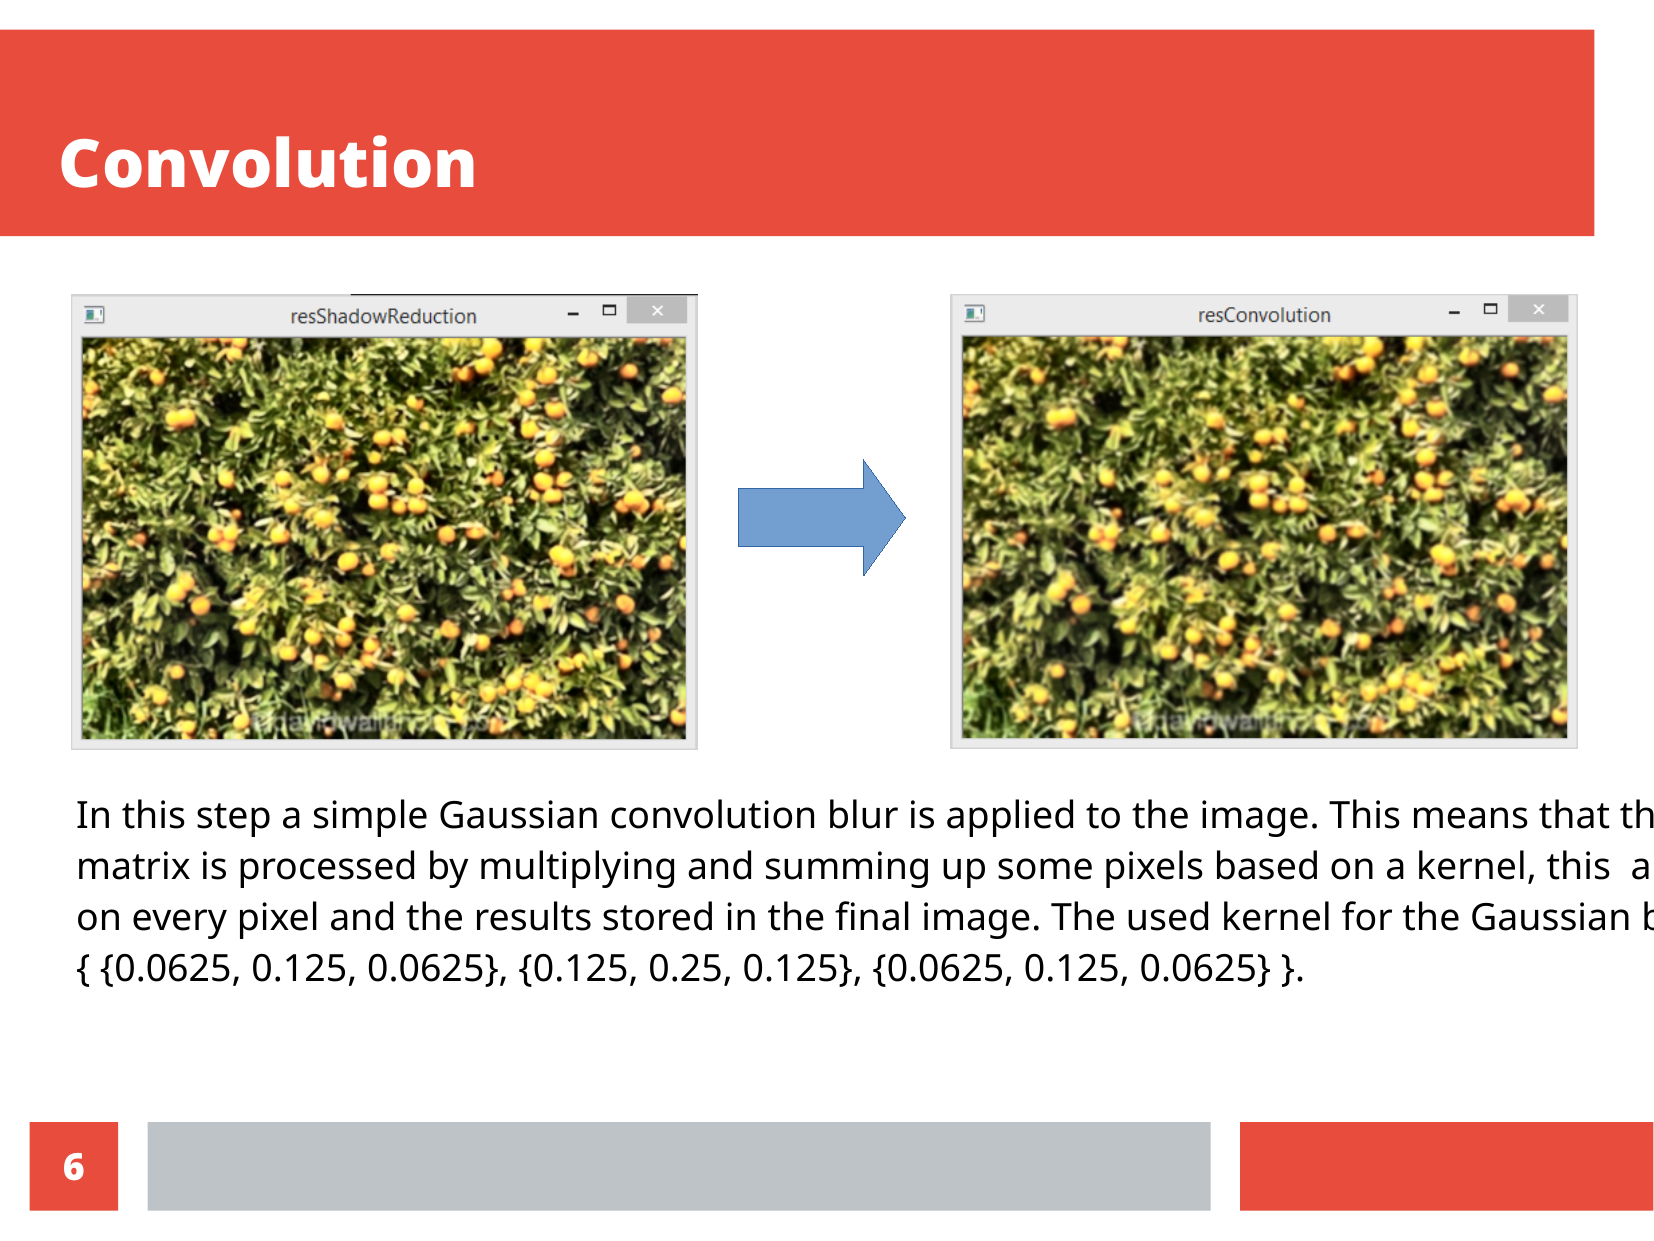

# Convolution
In this step a simple Gaussian convolution blur is applied to the image. This means that the pixel
matrix is processed by multiplying and summing up some pixels based on a kernel, this applied
on every pixel and the results stored in the final image. The used kernel for the Gaussian blur is
{ {0.0625, 0.125, 0.0625}, {0.125, 0.25, 0.125}, {0.0625, 0.125, 0.0625} }.
6